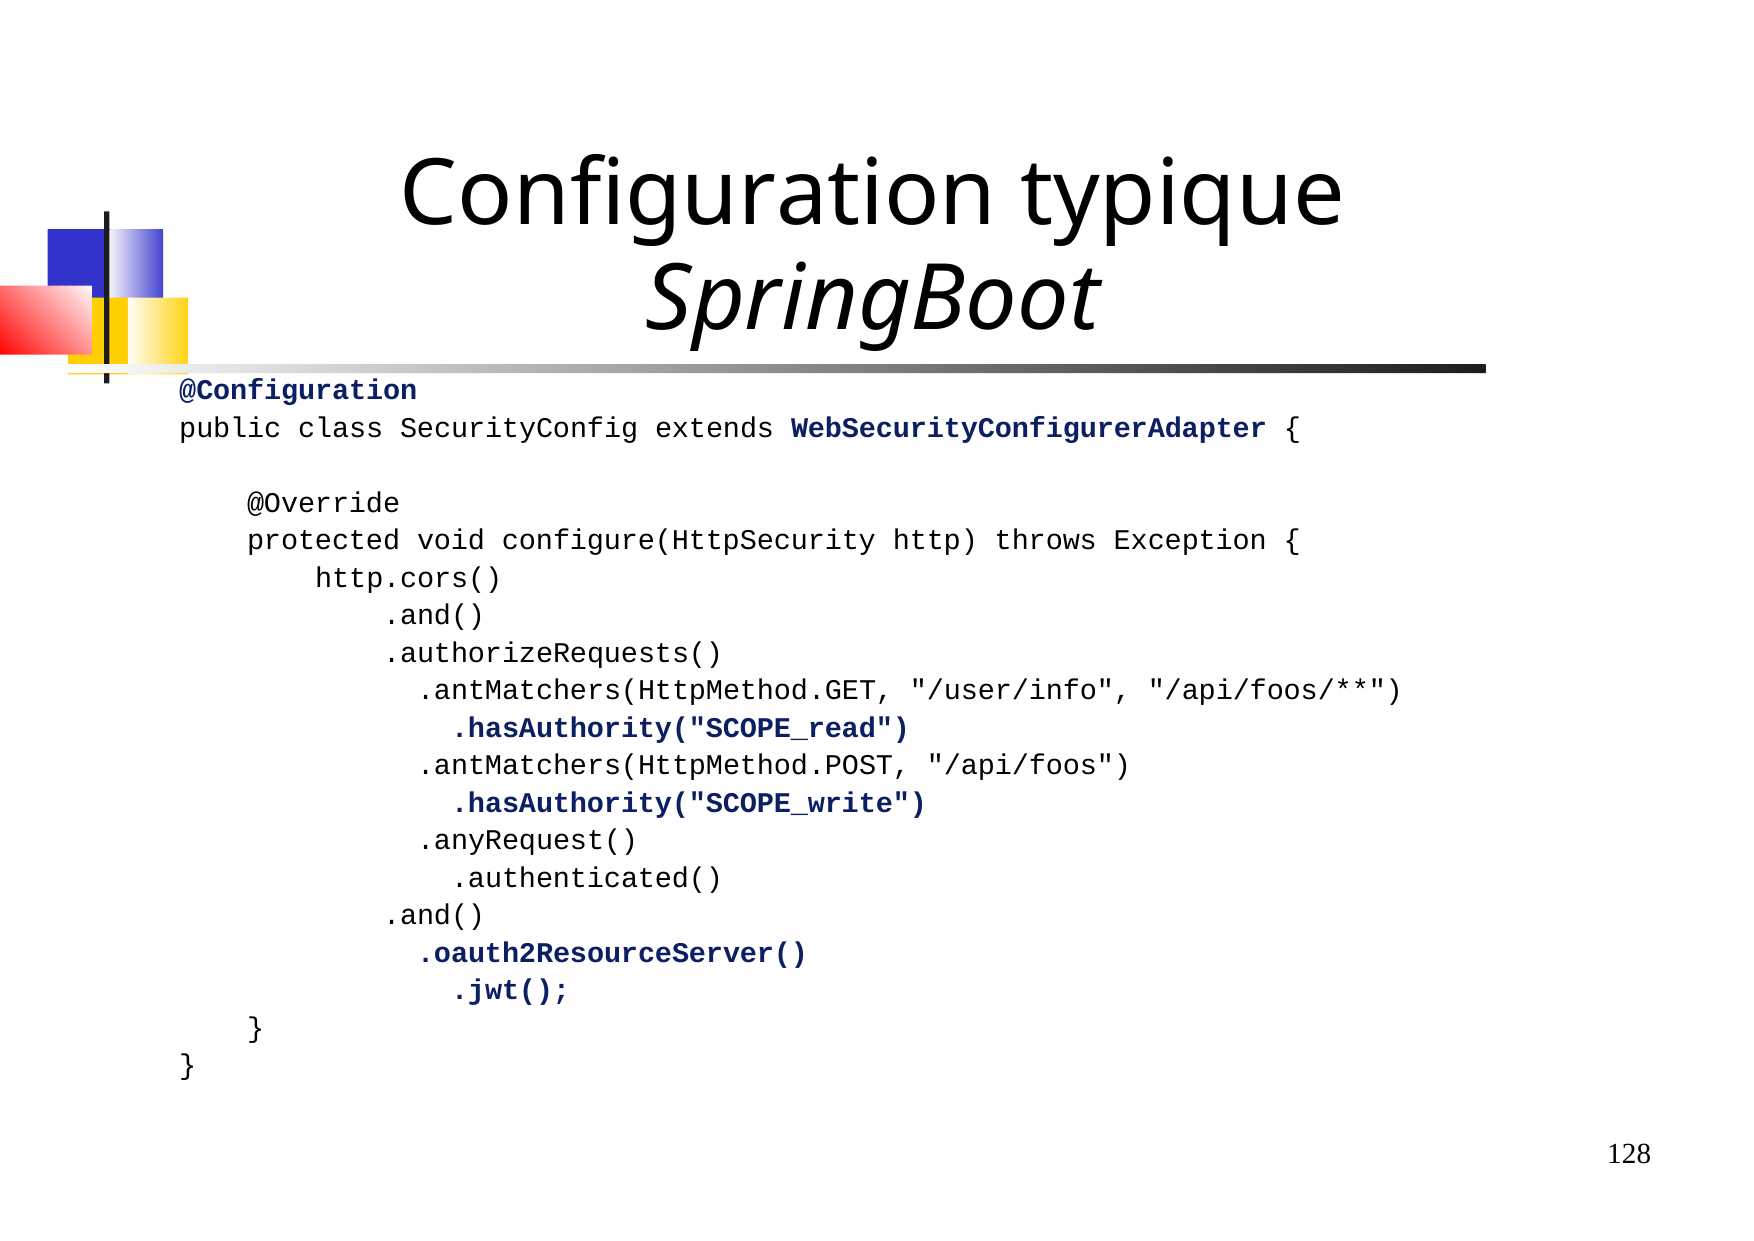

# Configuration typique SpringBoot
@Configuration
public class SecurityConfig extends WebSecurityConfigurerAdapter {
 @Override
 protected void configure(HttpSecurity http) throws Exception {
 http.cors()
 .and()
 .authorizeRequests()
 .antMatchers(HttpMethod.GET, "/user/info", "/api/foos/**")
 .hasAuthority("SCOPE_read")
 .antMatchers(HttpMethod.POST, "/api/foos")
 .hasAuthority("SCOPE_write")
 .anyRequest()
 .authenticated()
 .and()
 .oauth2ResourceServer()
 .jwt();
 }
}